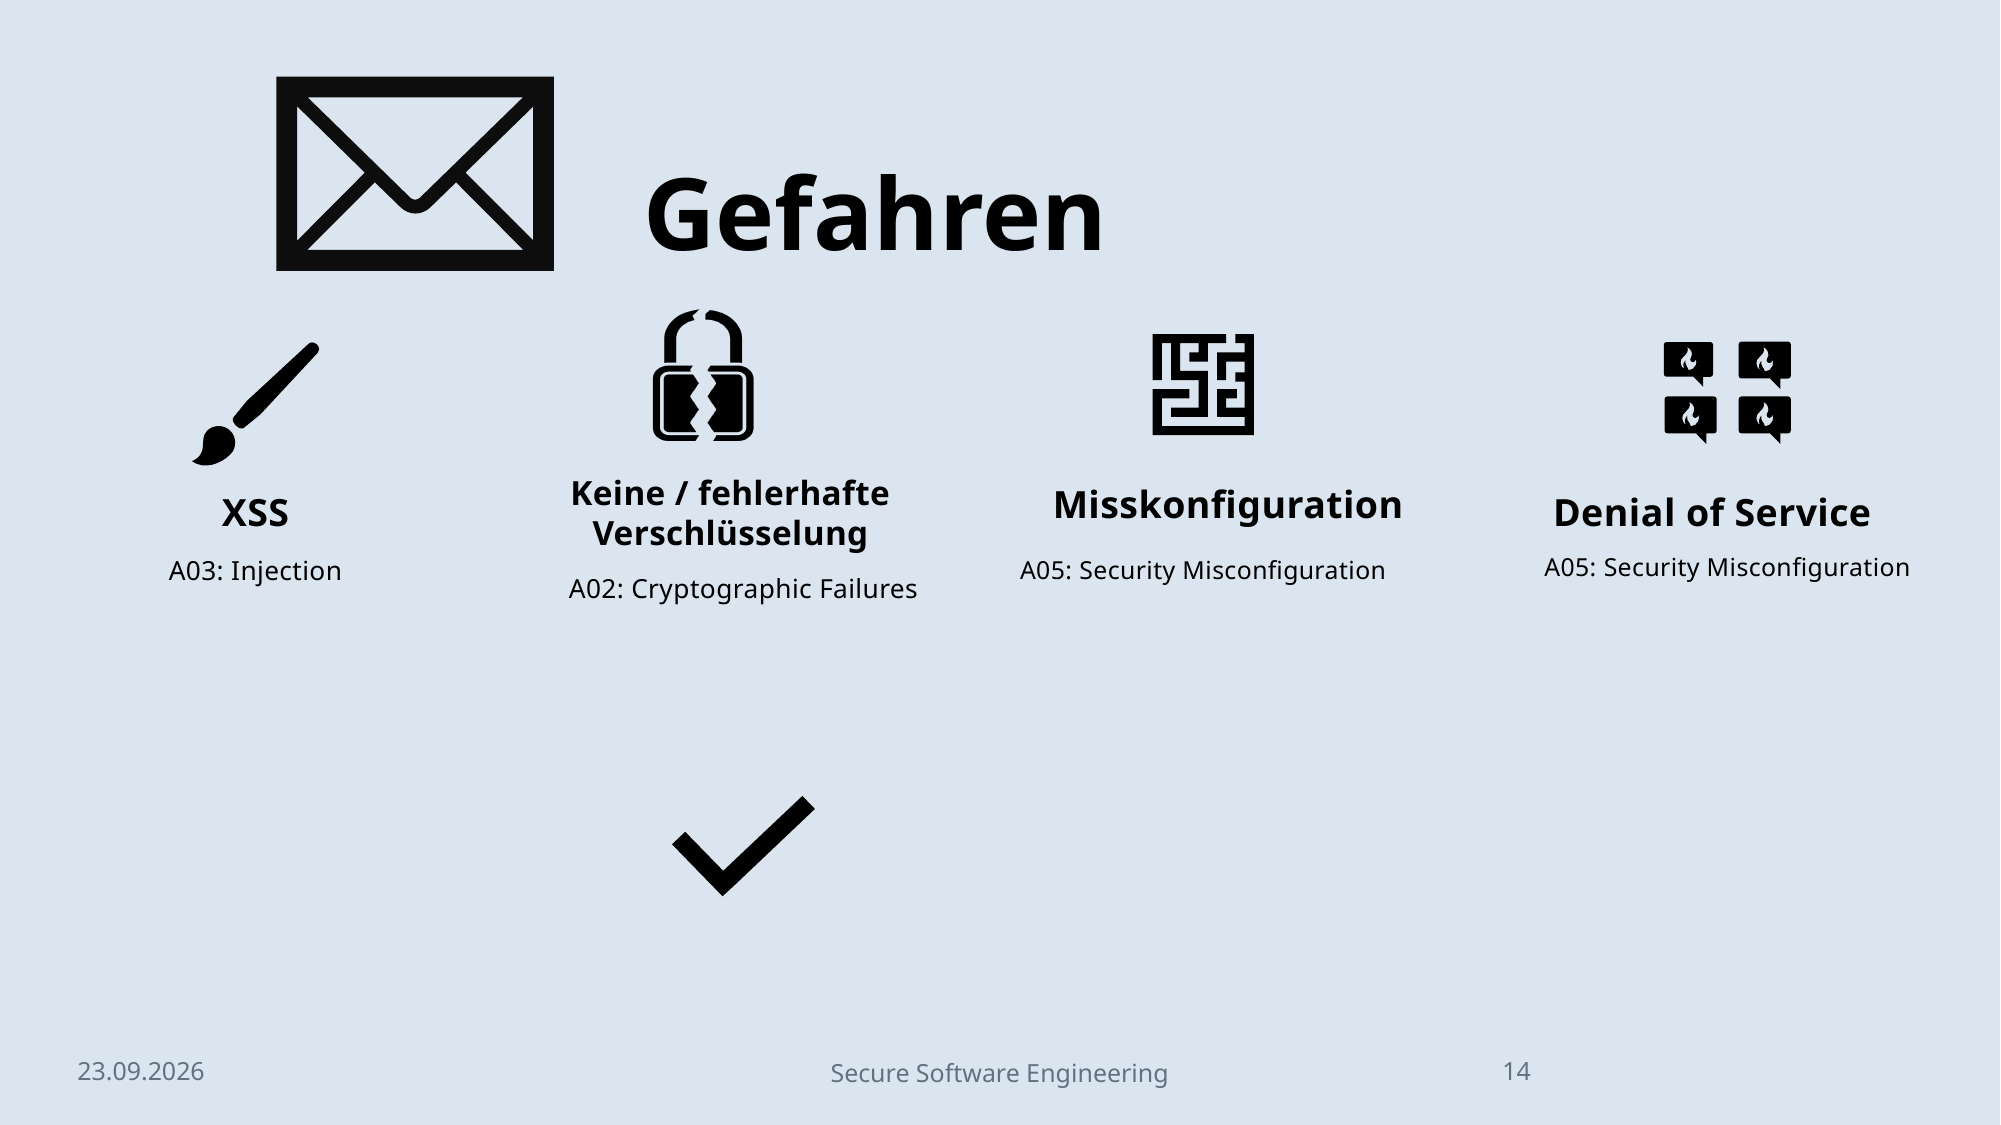

# Gefahren
Keine / fehlerhafte Verschlüsselung
Misskonfiguration
Denial of Service
XSS
A05: Security Misconfiguration
A03: Injection
A05: Security Misconfiguration
A02: Cryptographic Failures
Secure Software Engineering